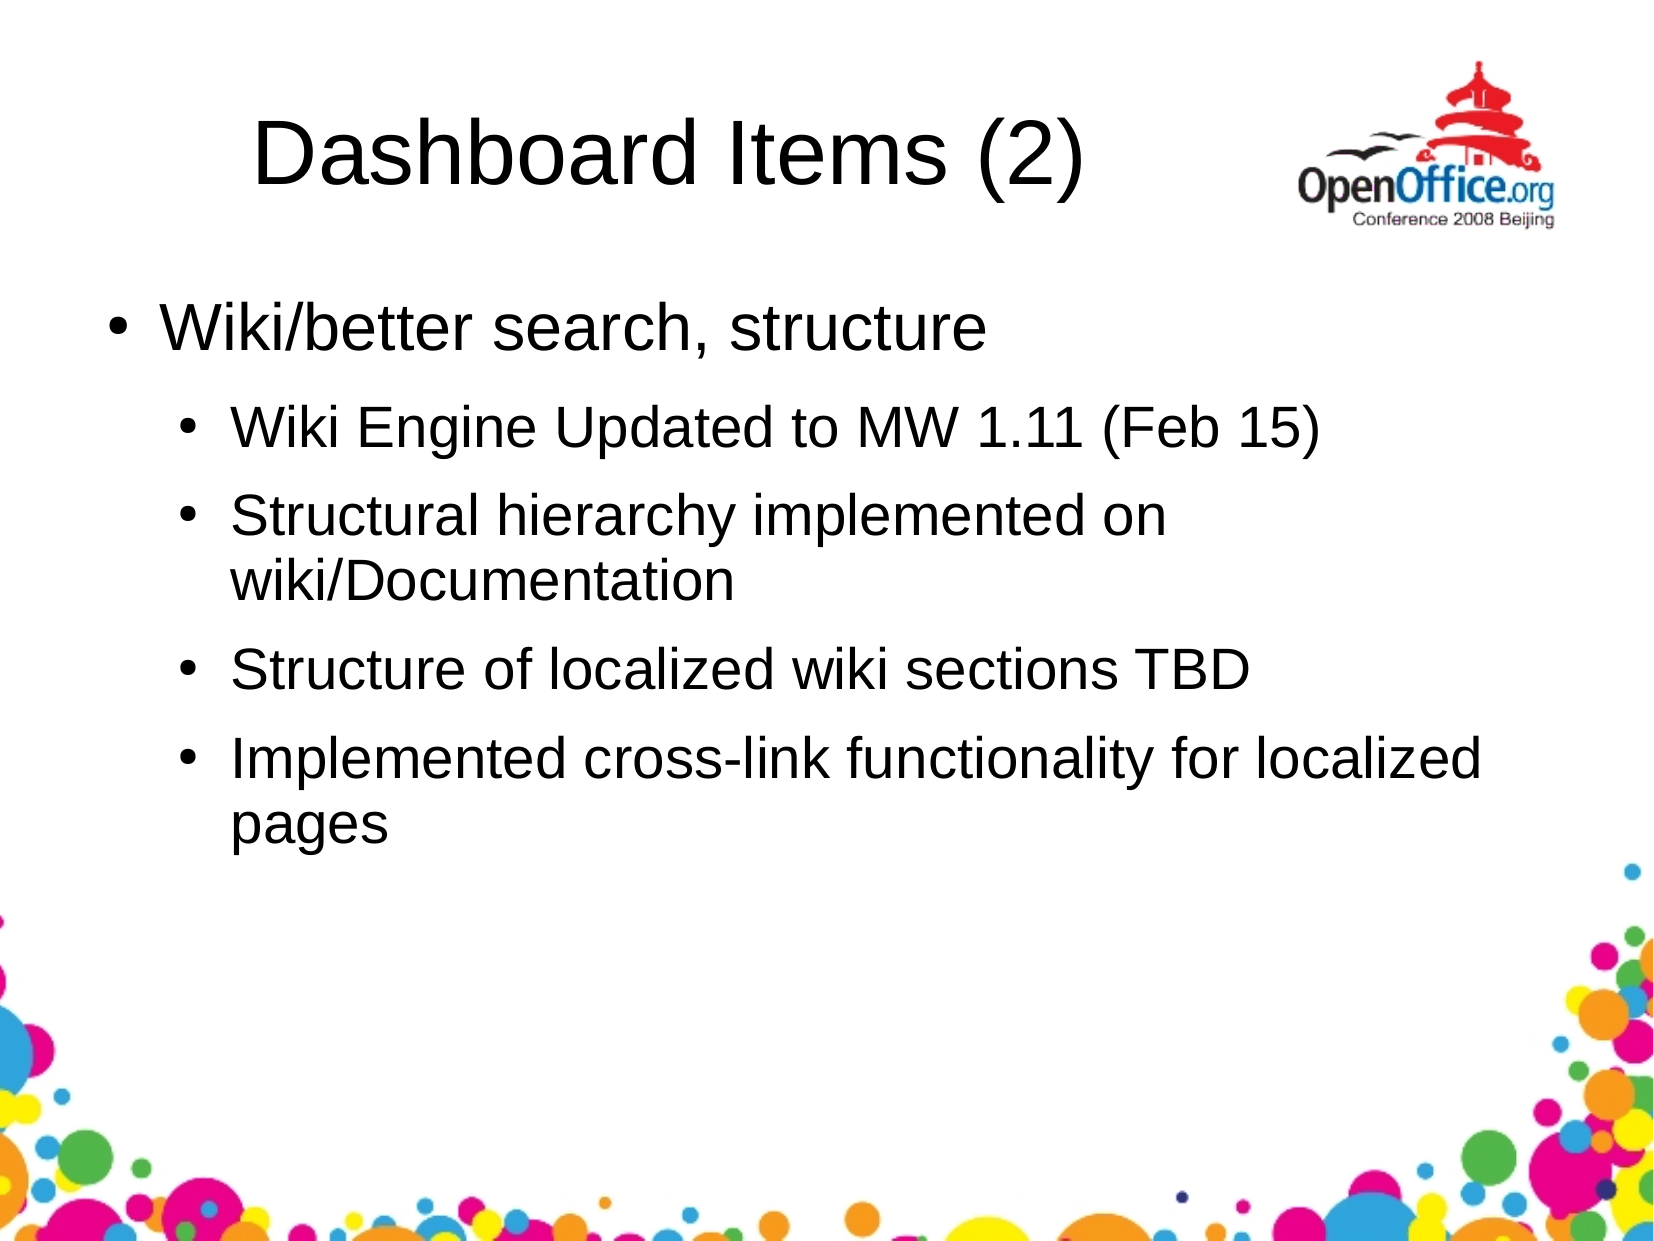

# Dashboard Items (2)
Wiki/better search, structure
Wiki Engine Updated to MW 1.11 (Feb 15)
Structural hierarchy implemented on wiki/Documentation
Structure of localized wiki sections TBD
Implemented cross-link functionality for localized pages